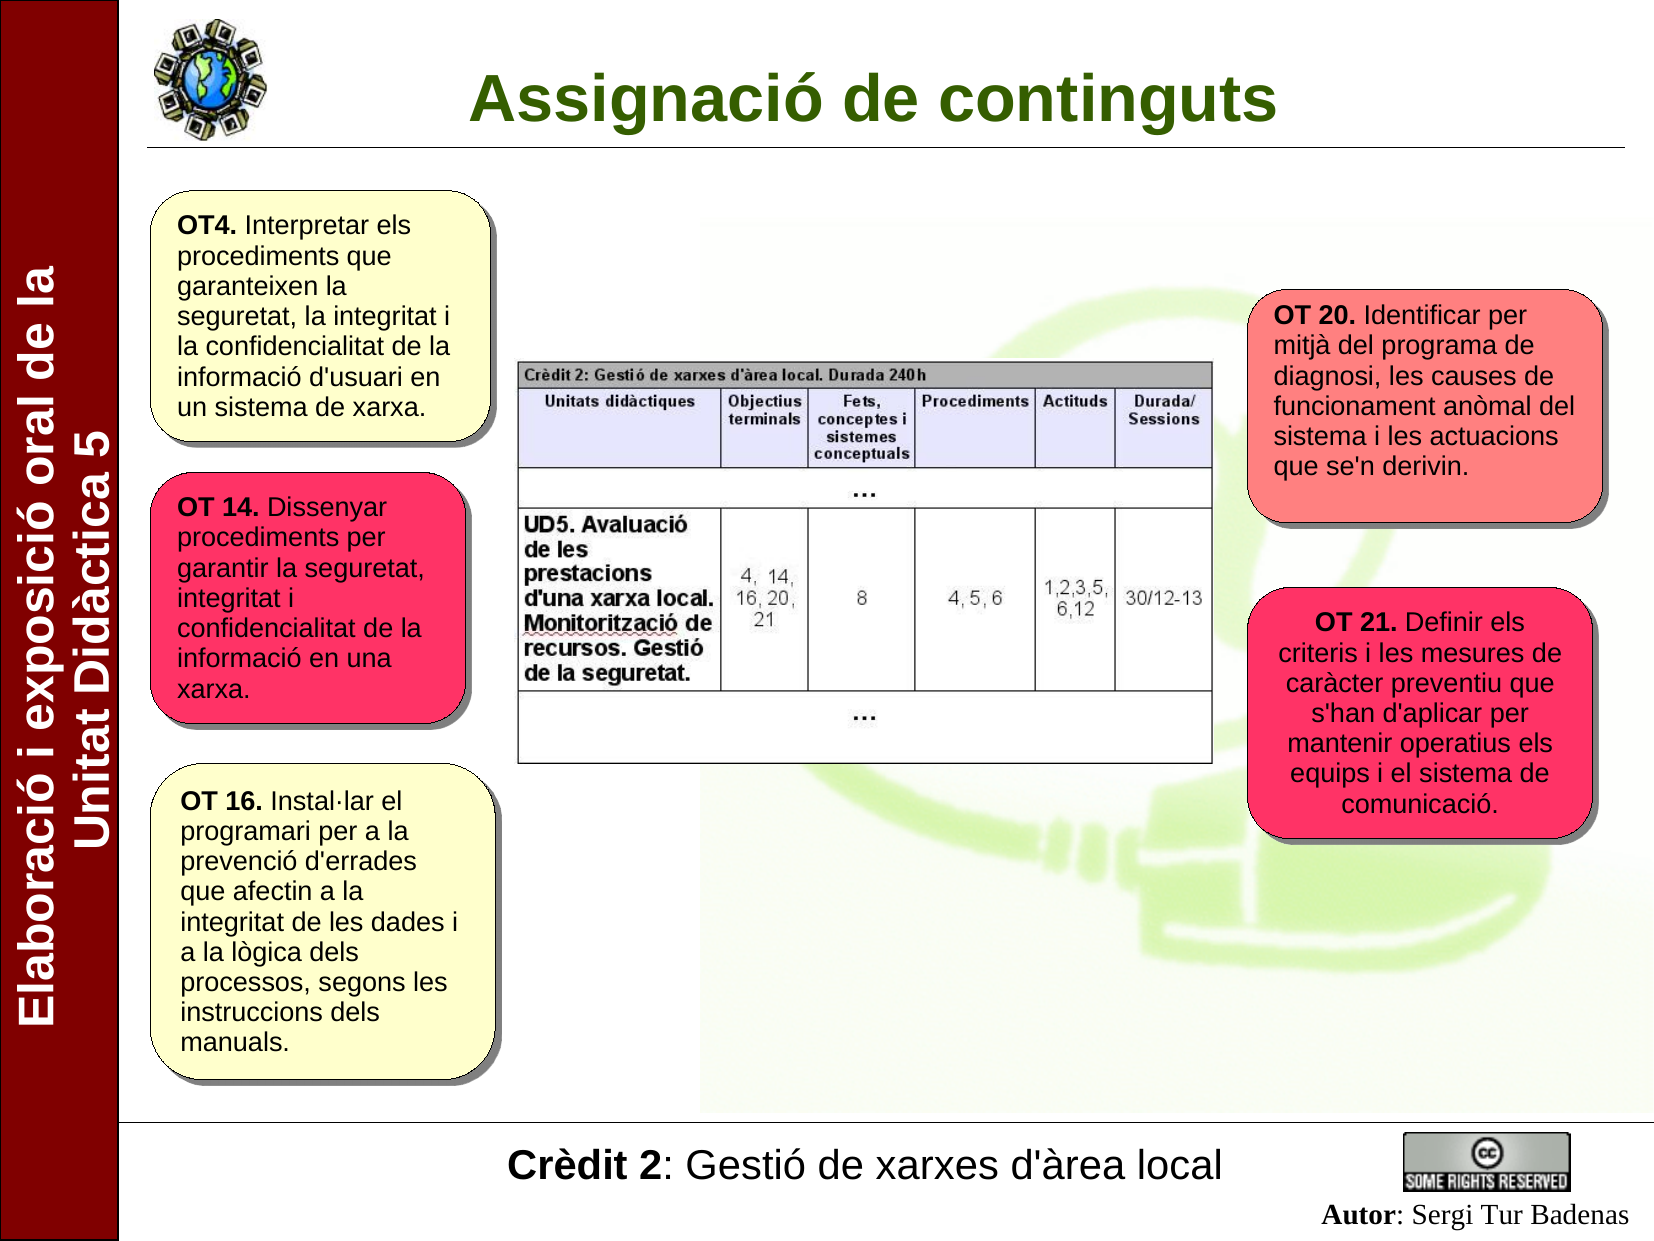

# Assignació de continguts
OT4. Interpretar els procediments que garanteixen la seguretat, la integritat i la confidencialitat de la informació d'usuari en un sistema de xarxa.
OT 20. Identificar per mitjà del programa de diagnosi, les causes de funcionament anòmal del sistema i les actuacions que se'n derivin.
OT 14. Dissenyar procediments per garantir la seguretat, integritat i confidencialitat de la informació en una xarxa.
OT 21. Definir els criteris i les mesures de caràcter preventiu que s'han d'aplicar per mantenir operatius els equips i el sistema de comunicació.
OT 16. Instal·lar el programari per a la prevenció d'errades que afectin a la integritat de les dades i a la lògica dels processos, segons les instruccions dels manuals.